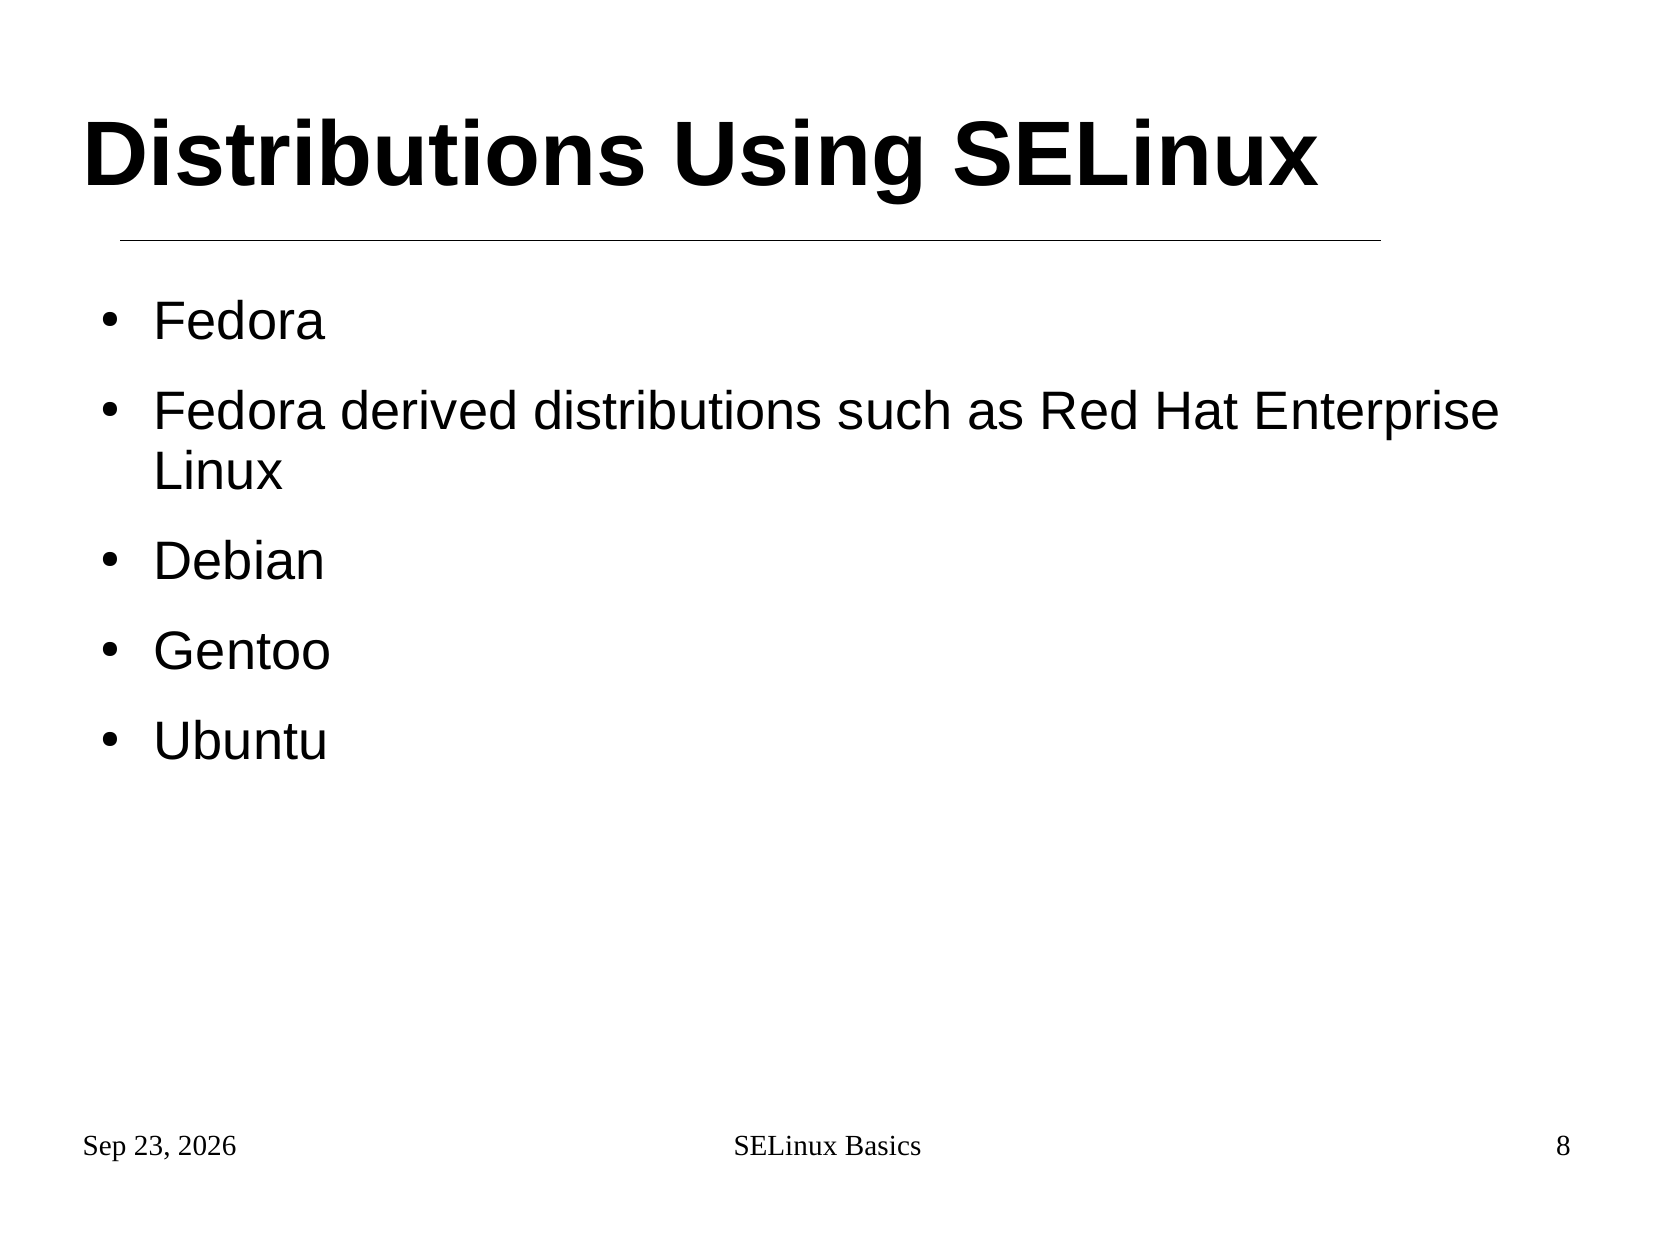

# Distributions Using SELinux
Fedora
Fedora derived distributions such as Red Hat Enterprise Linux
Debian
Gentoo
Ubuntu
SELinux Basics
8